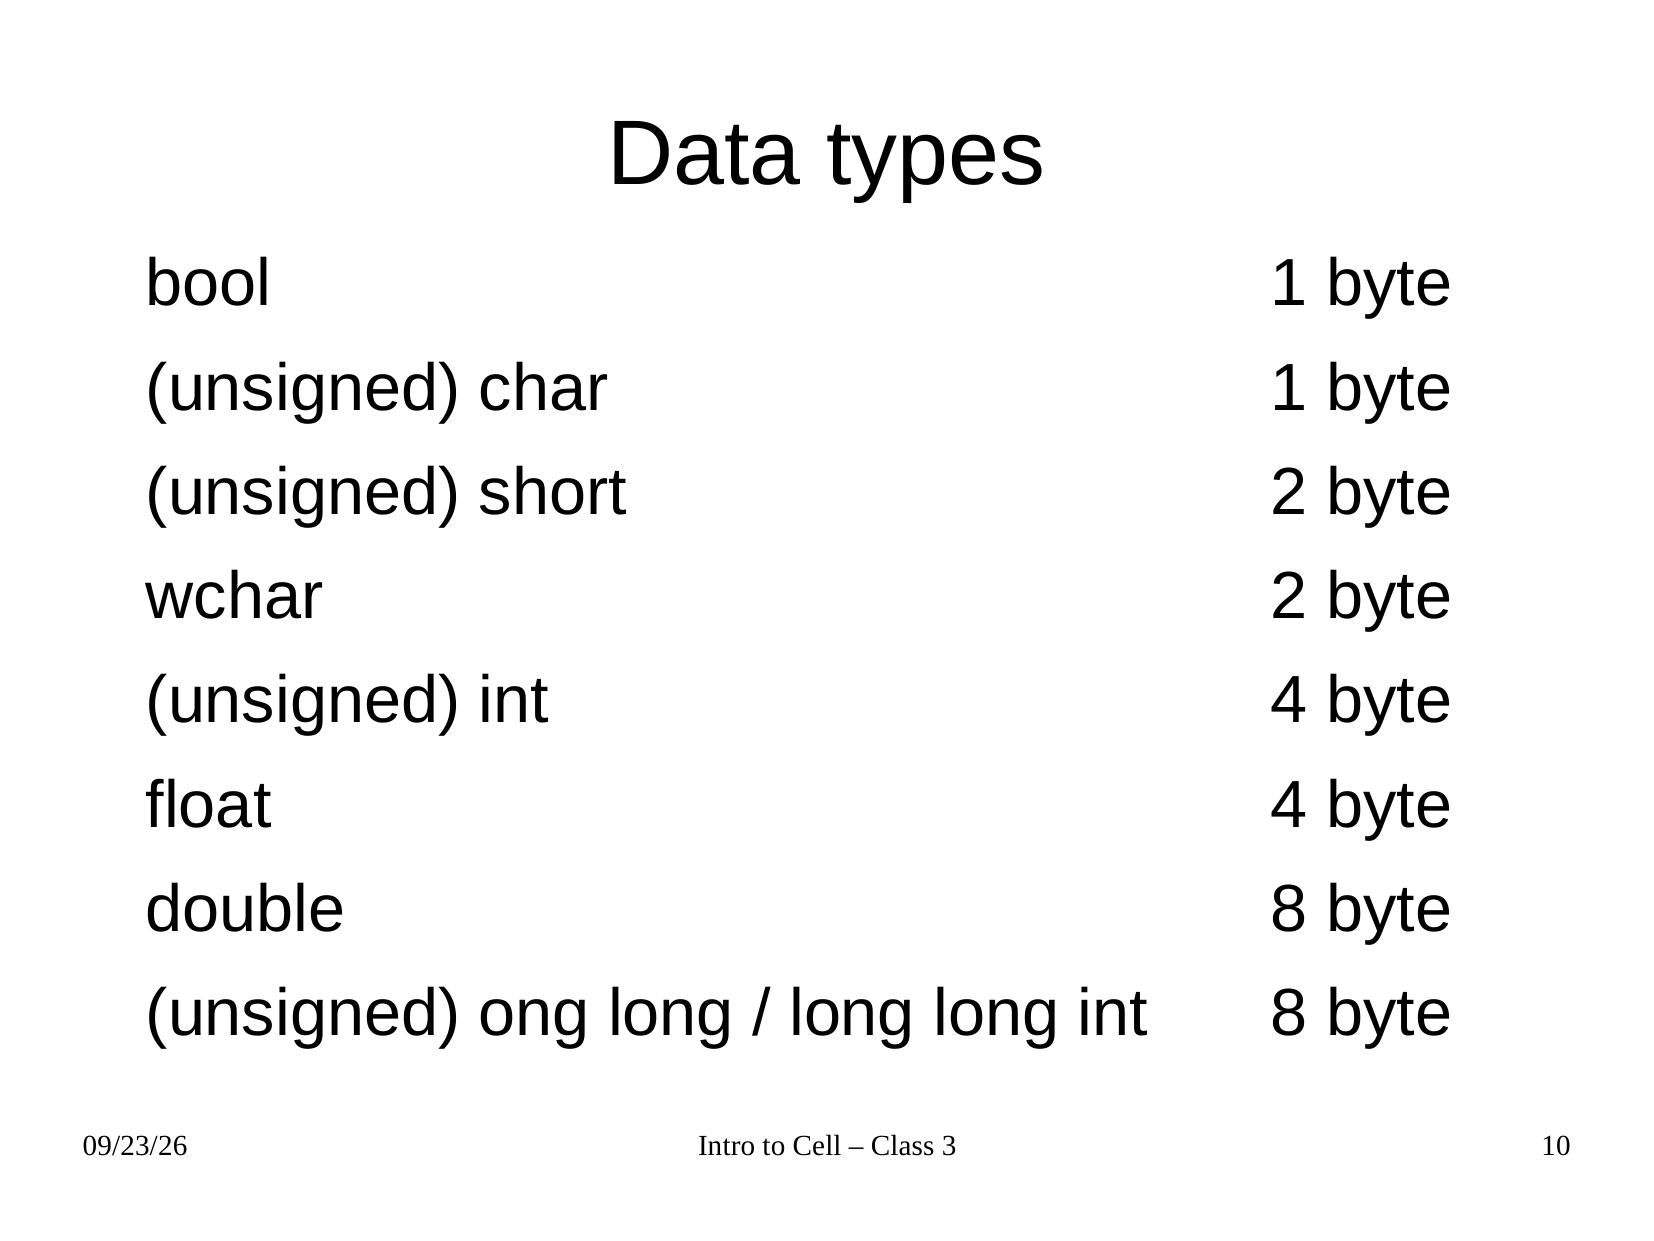

# Data types
bool														1 byte
(unsigned) char									1 byte
(unsigned) short									2 byte
wchar													2 byte
(unsigned) int										4 byte
float														4 byte
double													8 byte
(unsigned) ong long / long long int		8 byte
Cell Programming Workshop
10